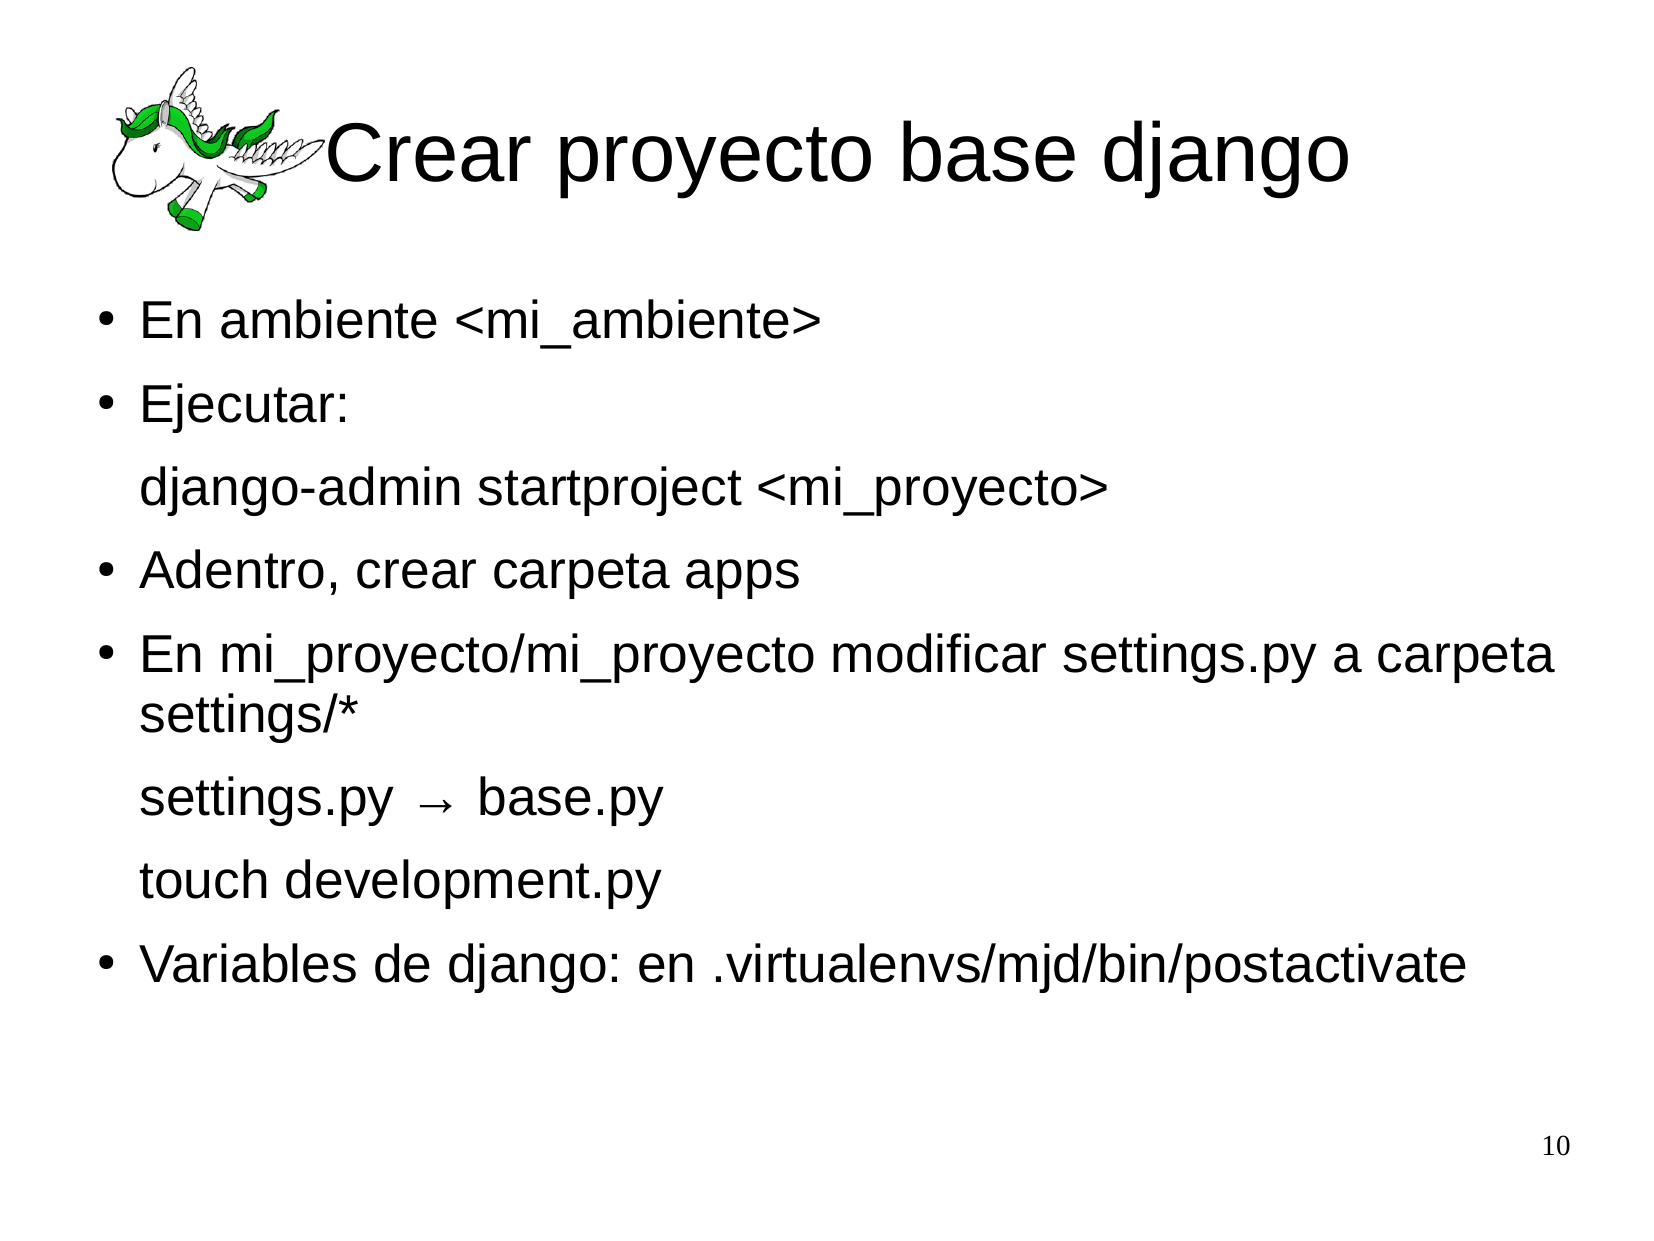

# Crear proyecto base django
En ambiente <mi_ambiente>
Ejecutar:
django-admin startproject <mi_proyecto>
Adentro, crear carpeta apps
En mi_proyecto/mi_proyecto modificar settings.py a carpeta settings/*
settings.py → base.py
touch development.py
Variables de django: en .virtualenvs/mjd/bin/postactivate
10